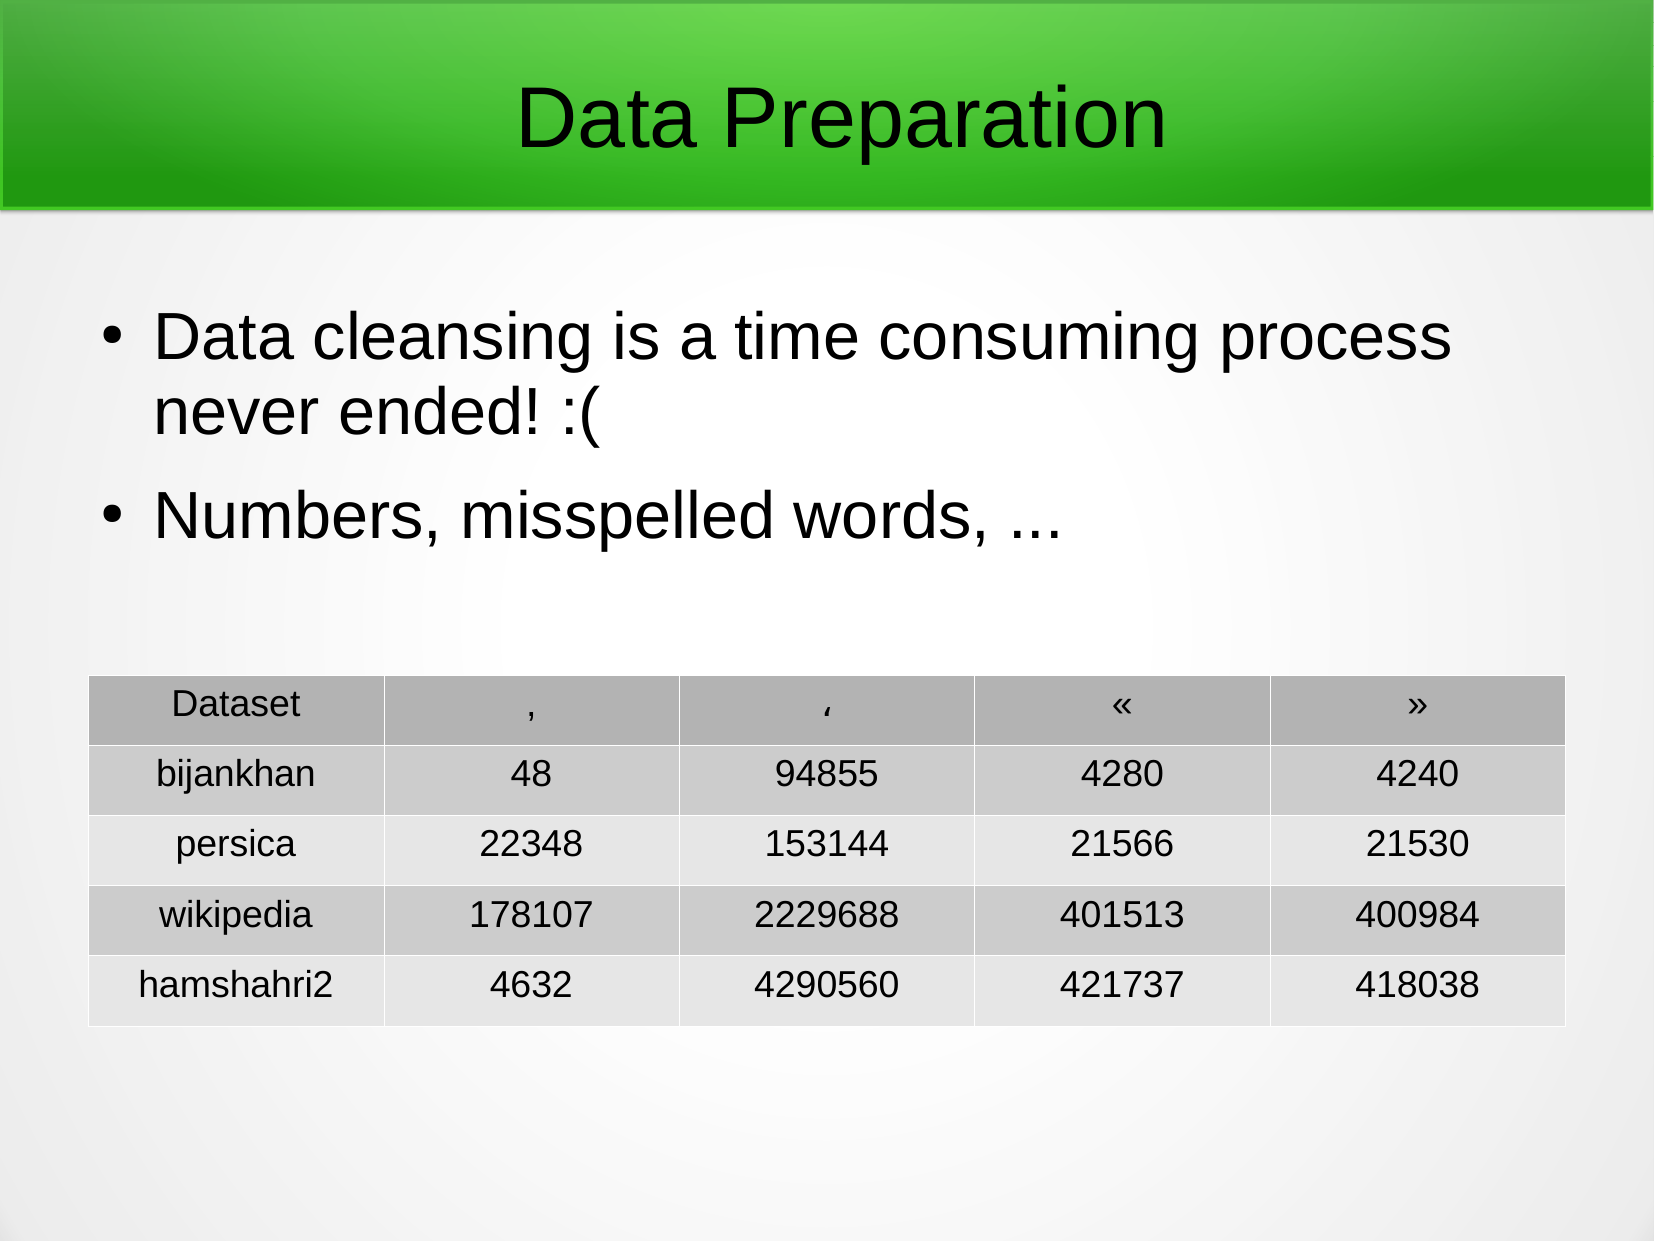

# Data Preparation
Data cleansing is a time consuming process never ended! :(
Numbers, misspelled words, ...
| Dataset | , | ، | « | » |
| --- | --- | --- | --- | --- |
| bijankhan | 48 | 94855 | 4280 | 4240 |
| persica | 22348 | 153144 | 21566 | 21530 |
| wikipedia | 178107 | 2229688 | 401513 | 400984 |
| hamshahri2 | 4632 | 4290560 | 421737 | 418038 |